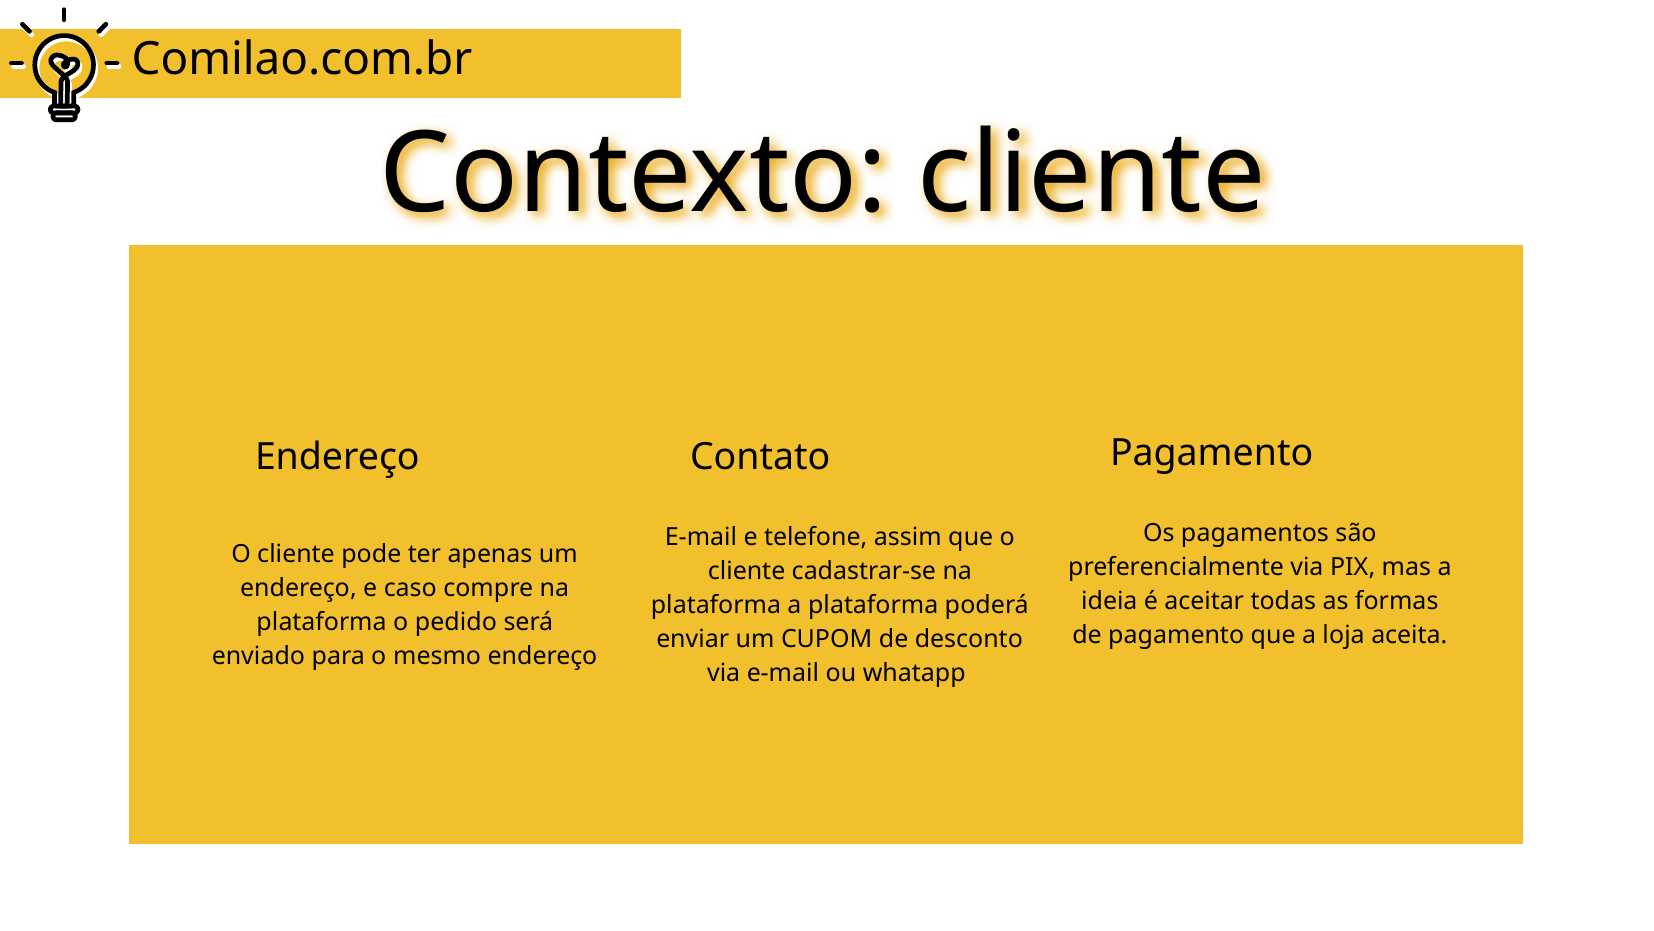

# Comilao.com.br
Contexto: cliente
Pagamento
Endereço
Contato
Os pagamentos são preferencialmente via PIX, mas a ideia é aceitar todas as formas de pagamento que a loja aceita.
O cliente pode ter apenas um endereço, e caso compre na plataforma o pedido será enviado para o mesmo endereço
E-mail e telefone, assim que o cliente cadastrar-se na plataforma a plataforma poderá enviar um CUPOM de desconto via e-mail ou whatapp